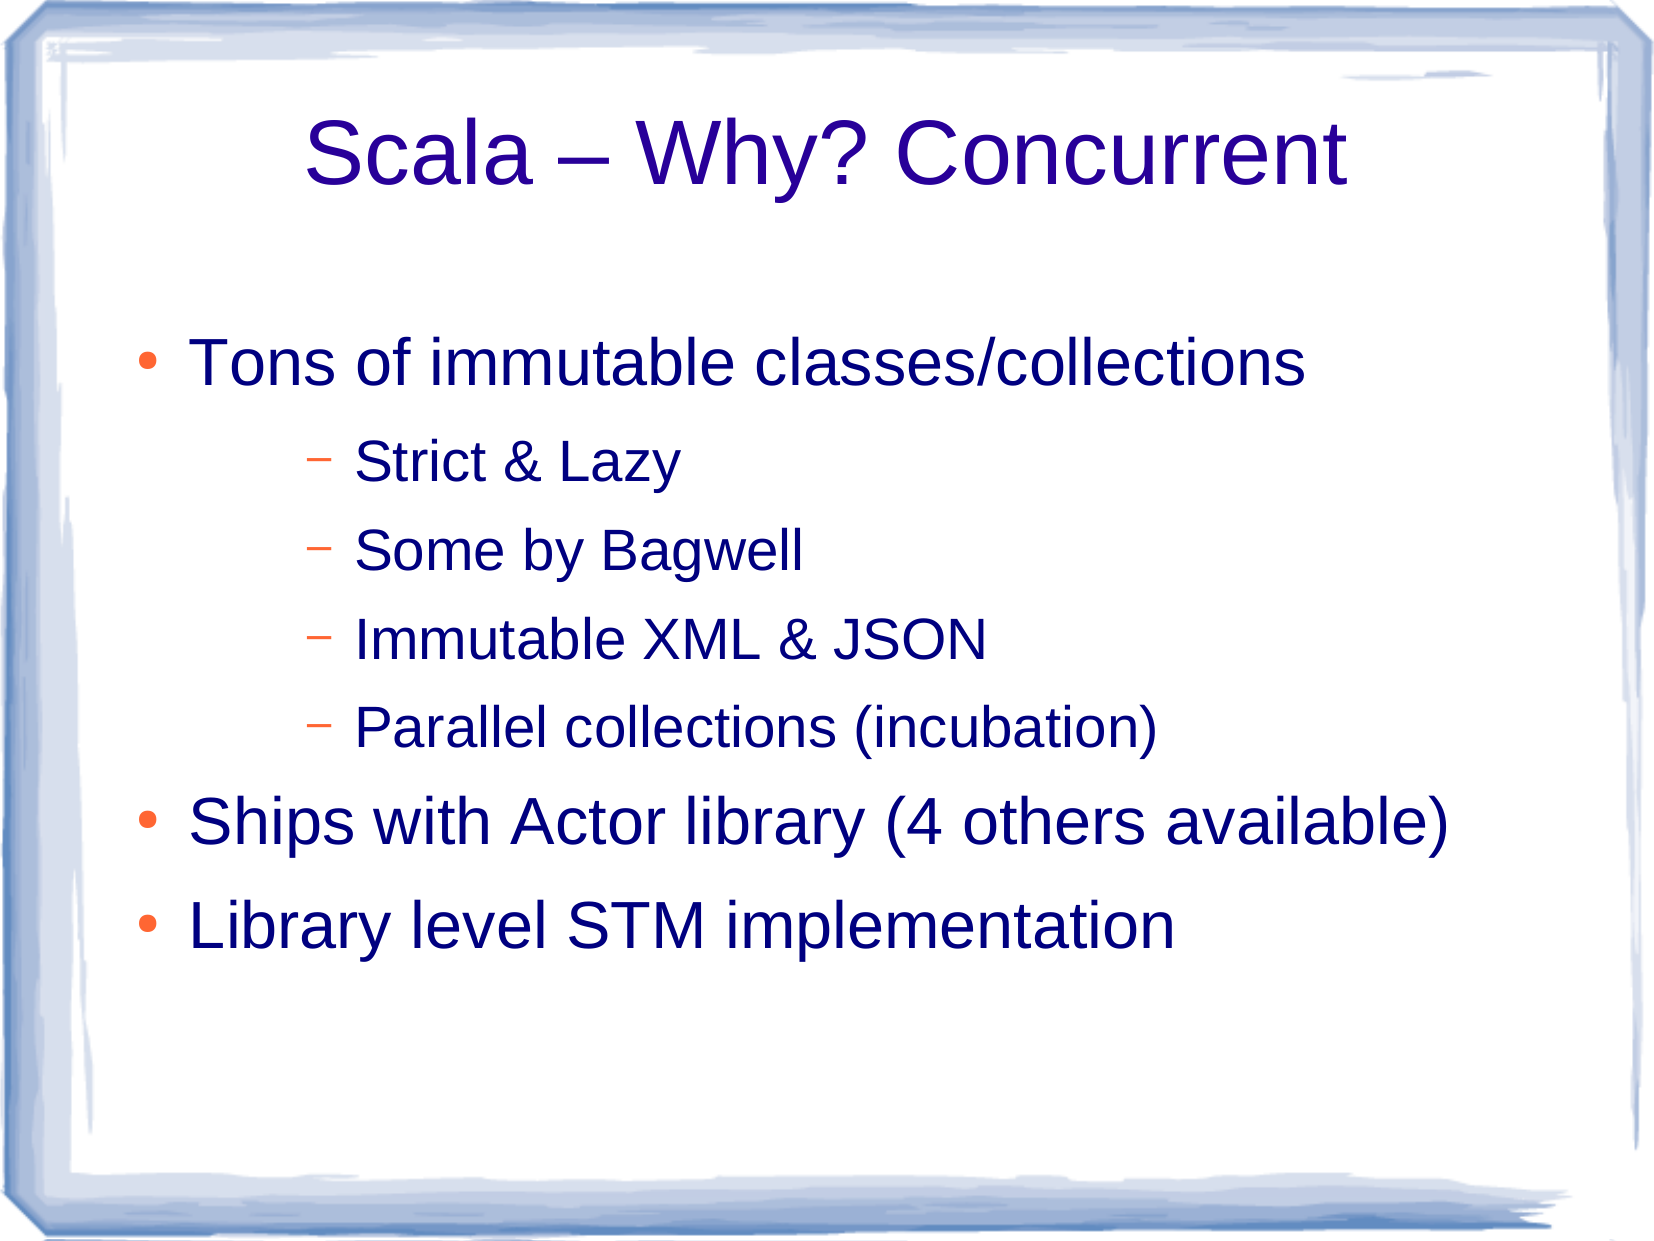

# Scala – Why? Concurrent
Tons of immutable classes/collections
Strict & Lazy
Some by Bagwell
Immutable XML & JSON
Parallel collections (incubation)
Ships with Actor library (4 others available)
Library level STM implementation